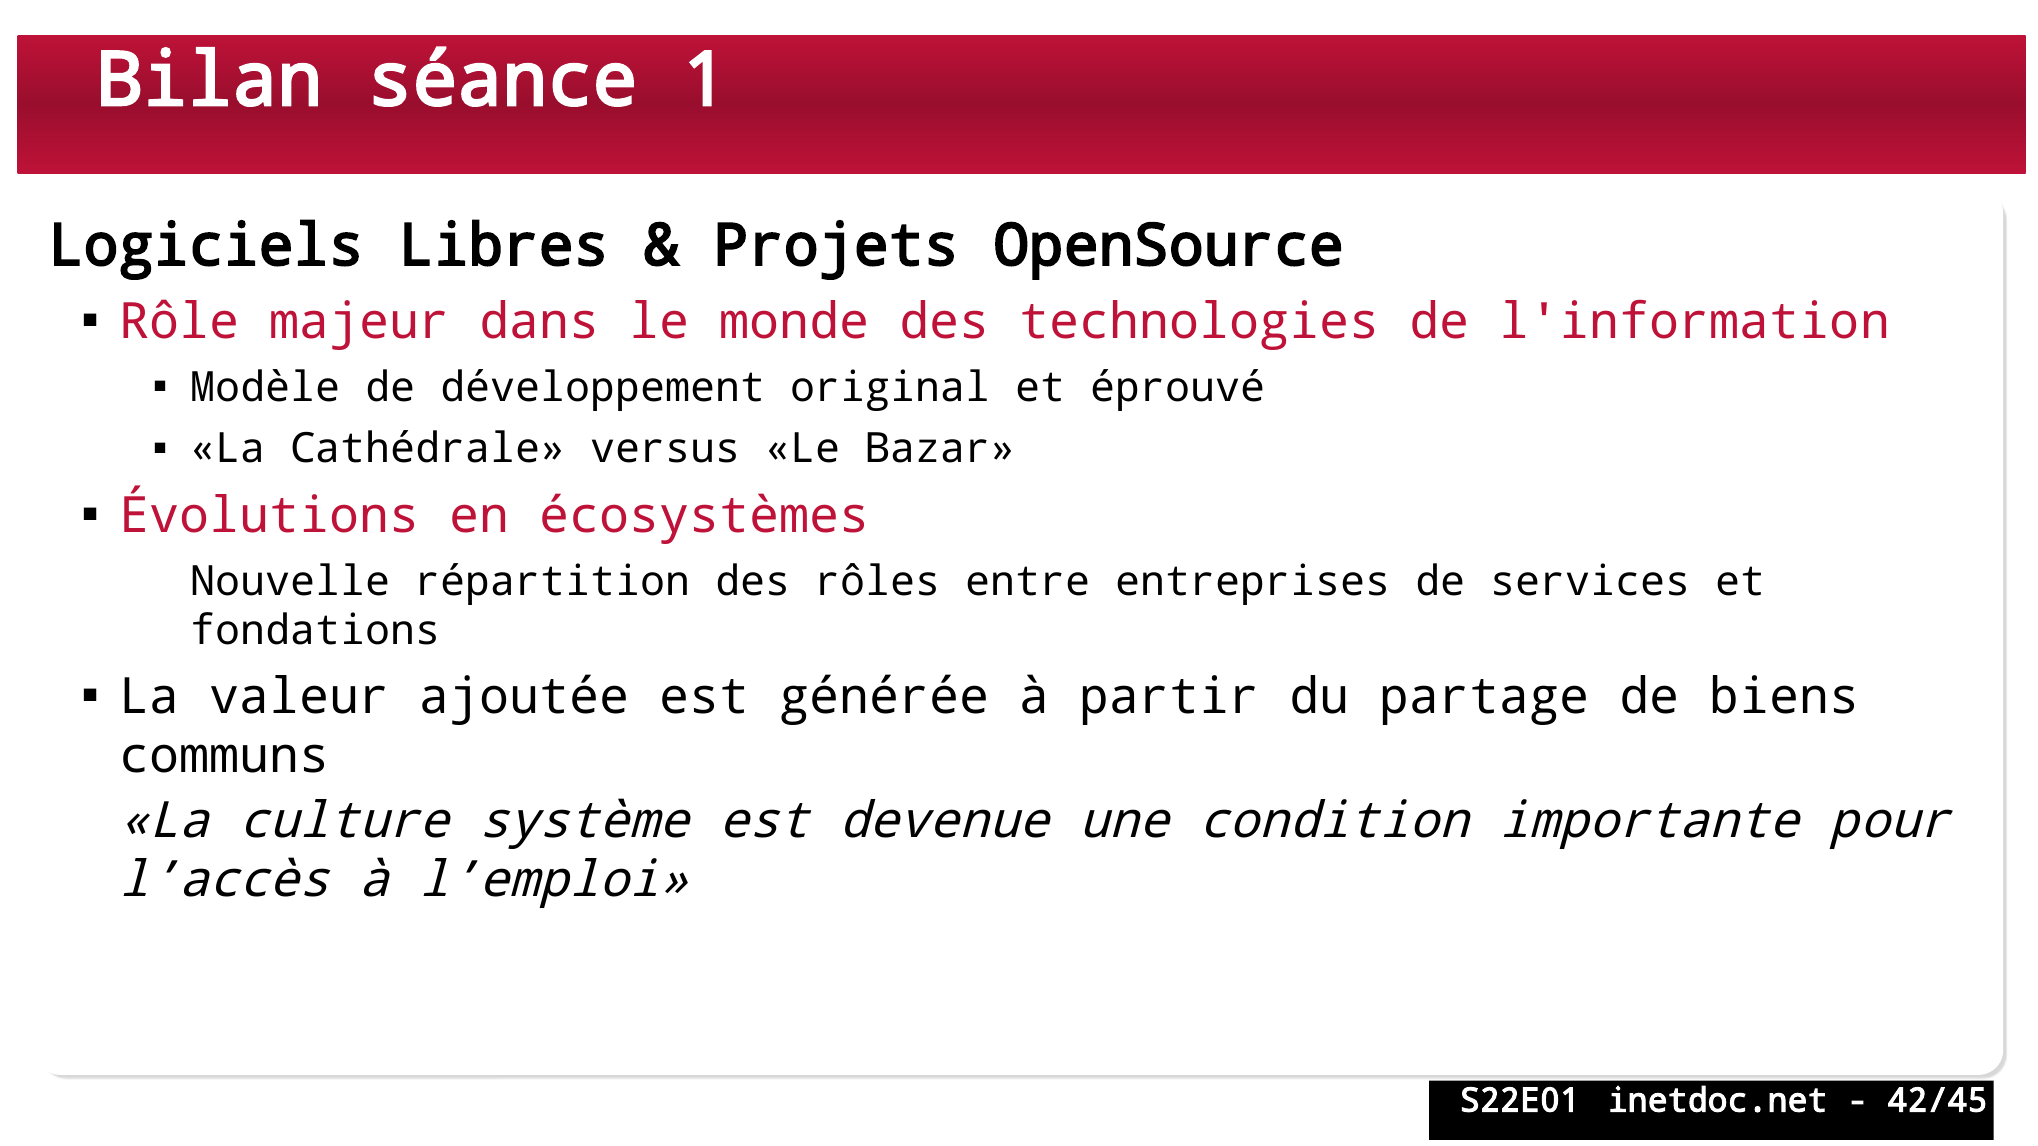

Bilan séance 1
Logiciels Libres & Projets OpenSource
Rôle majeur dans le monde des technologies de l'information
Modèle de développement original et éprouvé
«La Cathédrale» versus «Le Bazar»
Évolutions en écosystèmes
Nouvelle répartition des rôles entre entreprises de services et fondations
La valeur ajoutée est générée à partir du partage de biens communs
«La culture système est devenue une condition importante pour l’accès à l’emploi»
S22E01	inetdoc.net - /45